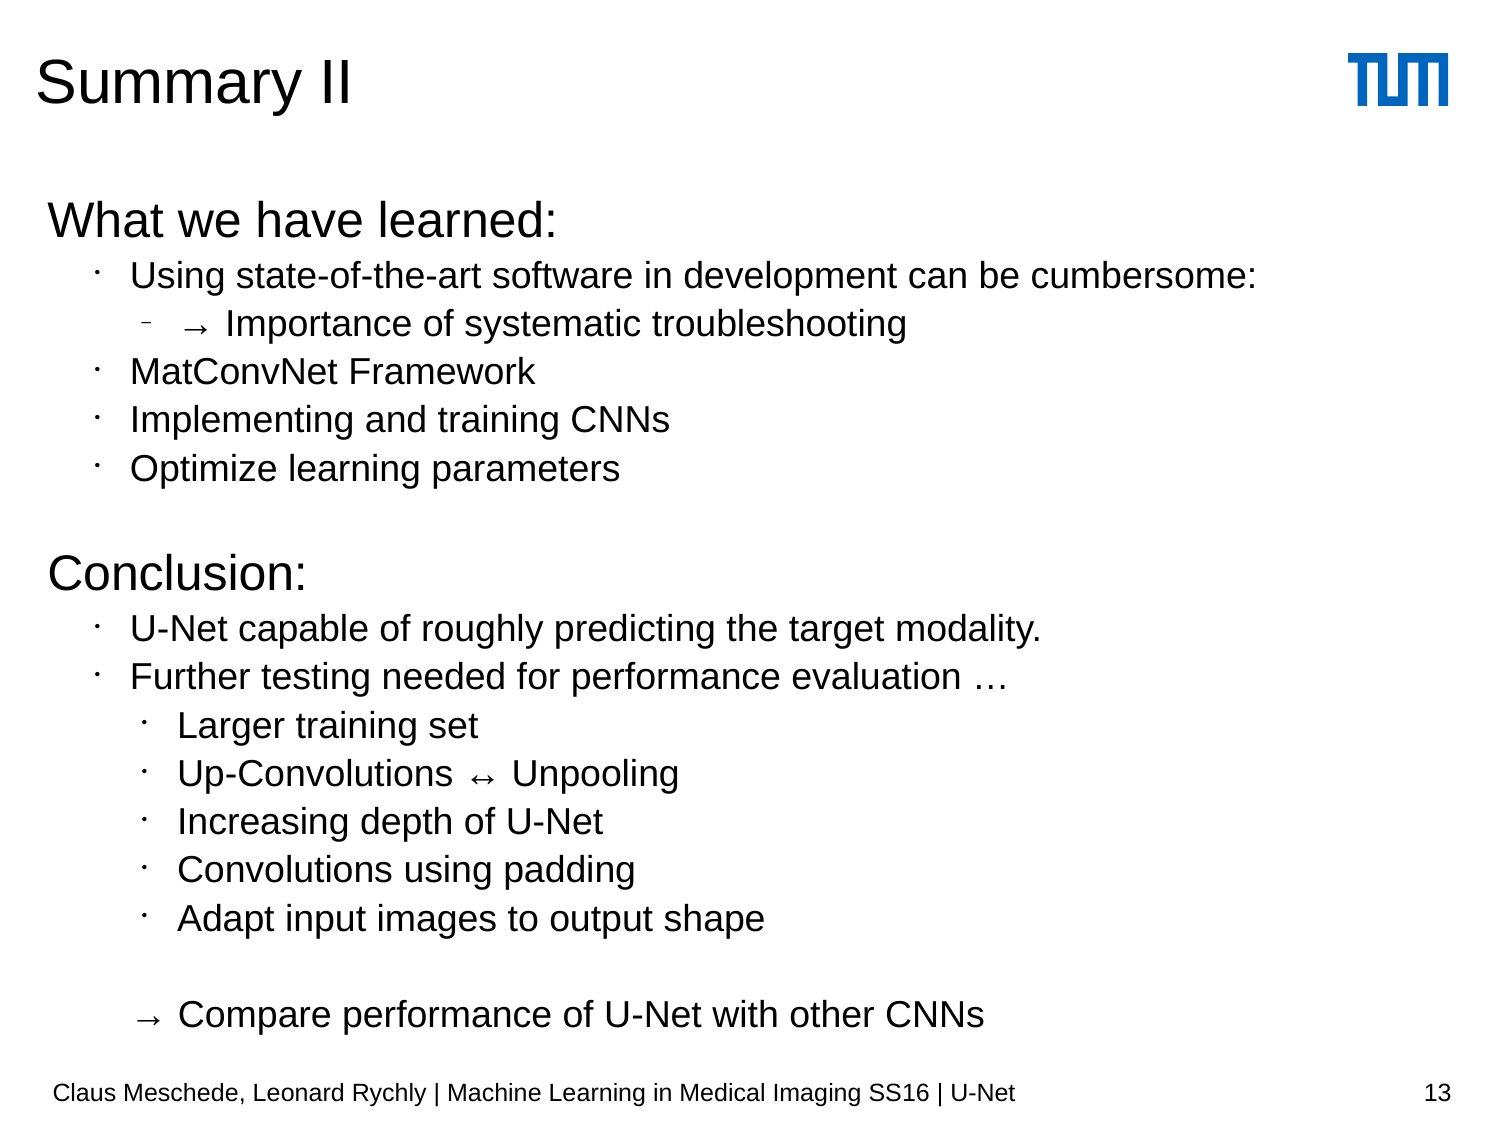

# Summary II
What we have learned:
Using state-of-the-art software in development can be cumbersome:
→ Importance of systematic troubleshooting
MatConvNet Framework
Implementing and training CNNs
Optimize learning parameters
Conclusion:
U-Net capable of roughly predicting the target modality.
Further testing needed for performance evaluation …
Larger training set
Up-Convolutions ↔ Unpooling
Increasing depth of U-Net
Convolutions using padding
Adapt input images to output shape
→ Compare performance of U-Net with other CNNs
Claus Meschede, Leonard Rychly | Machine Learning in Medical Imaging SS16 | U-Net
13